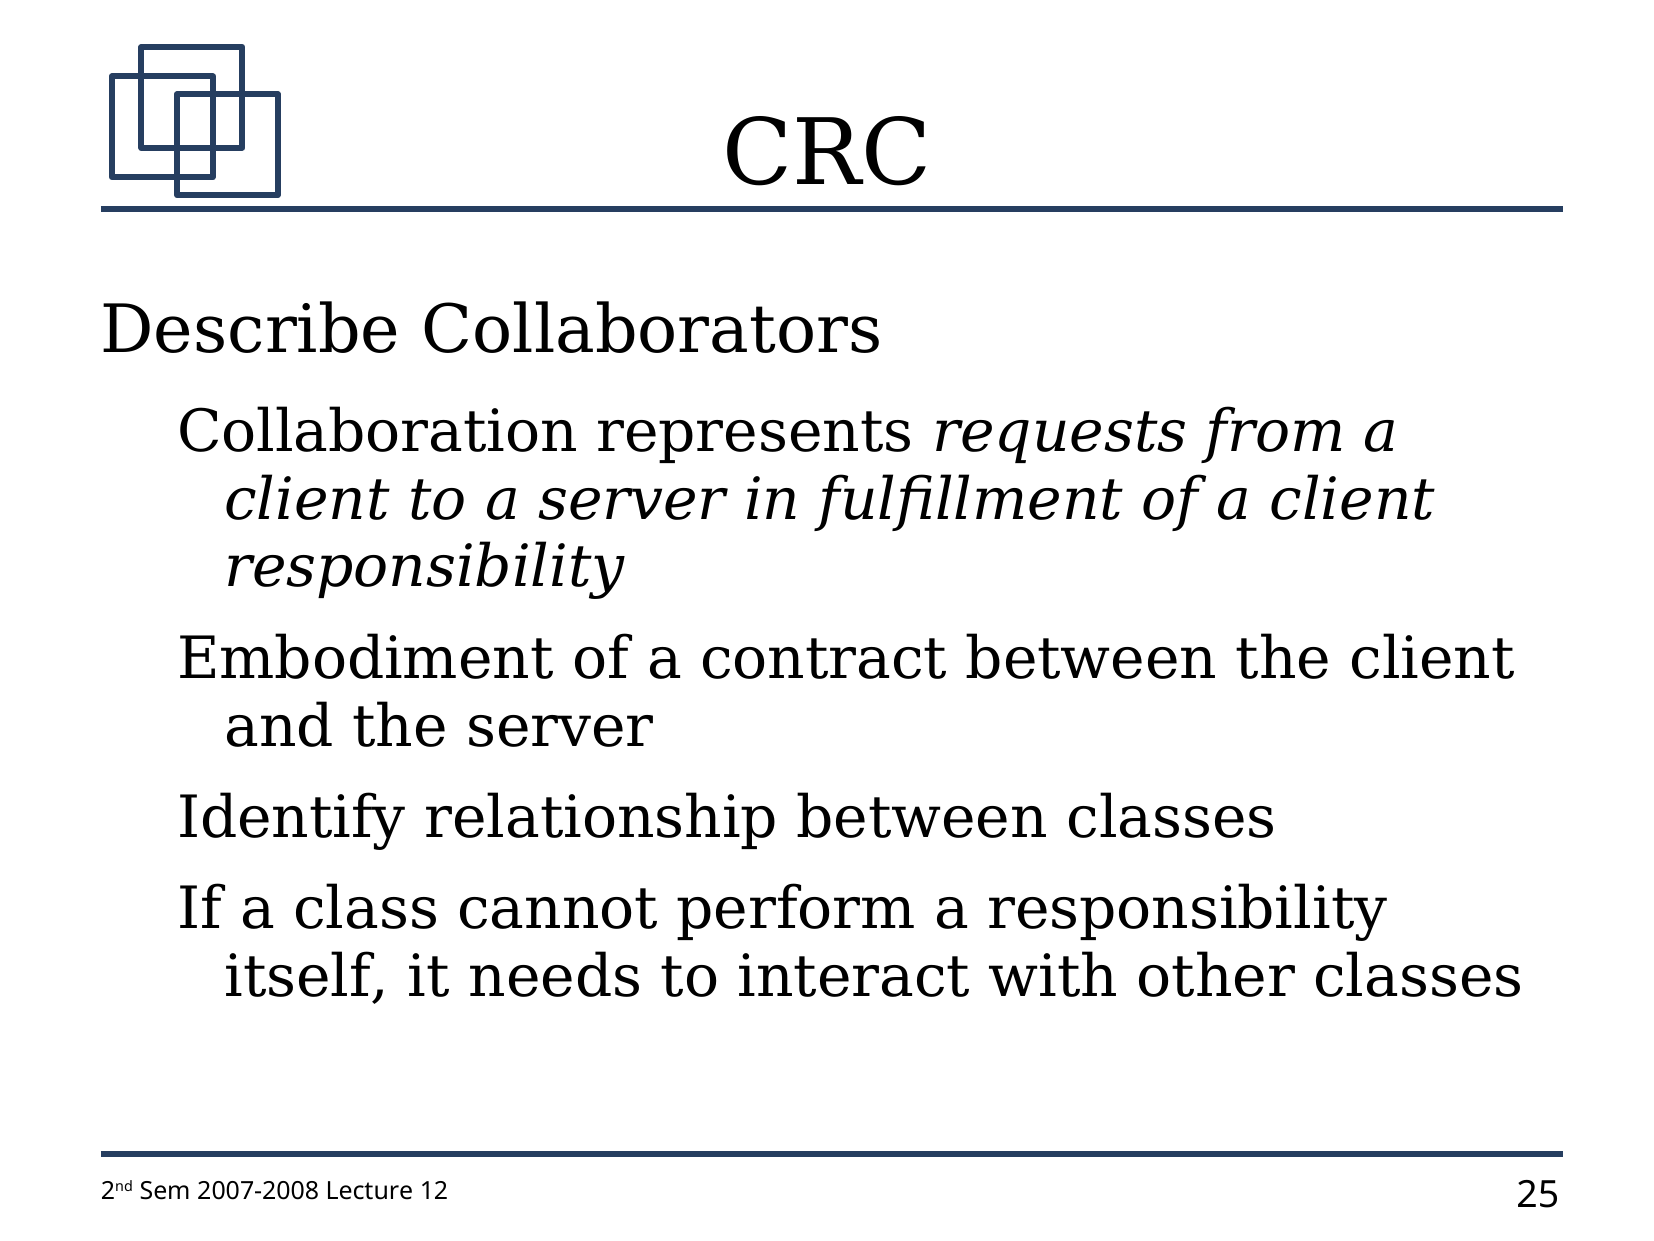

# CRC
Describe Collaborators
Collaboration represents requests from a client to a server in fulfillment of a client responsibility
Embodiment of a contract between the client and the server
Identify relationship between classes
If a class cannot perform a responsibility itself, it needs to interact with other classes